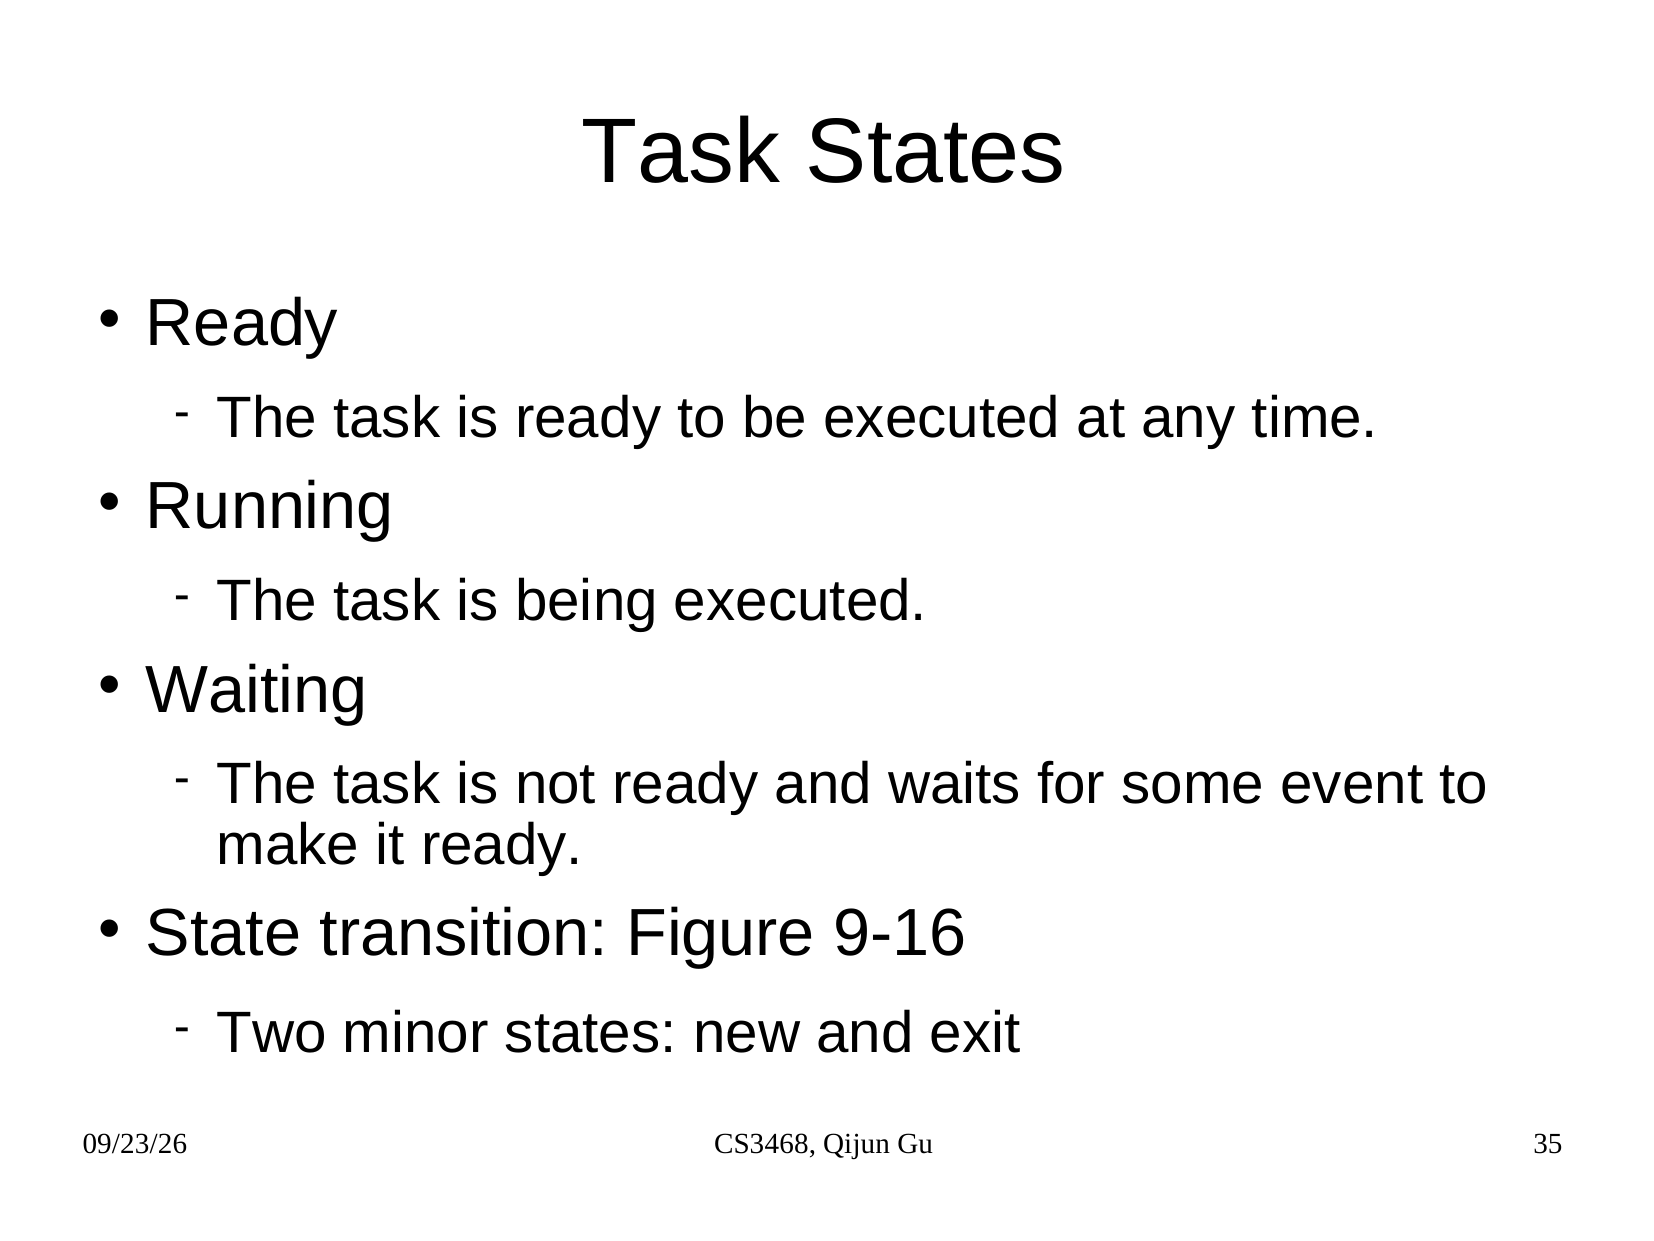

# Task States
Ready
The task is ready to be executed at any time.
Running
The task is being executed.
Waiting
The task is not ready and waits for some event to make it ready.
State transition: Figure 9-16
Two minor states: new and exit
CS3468, Qijun Gu
35